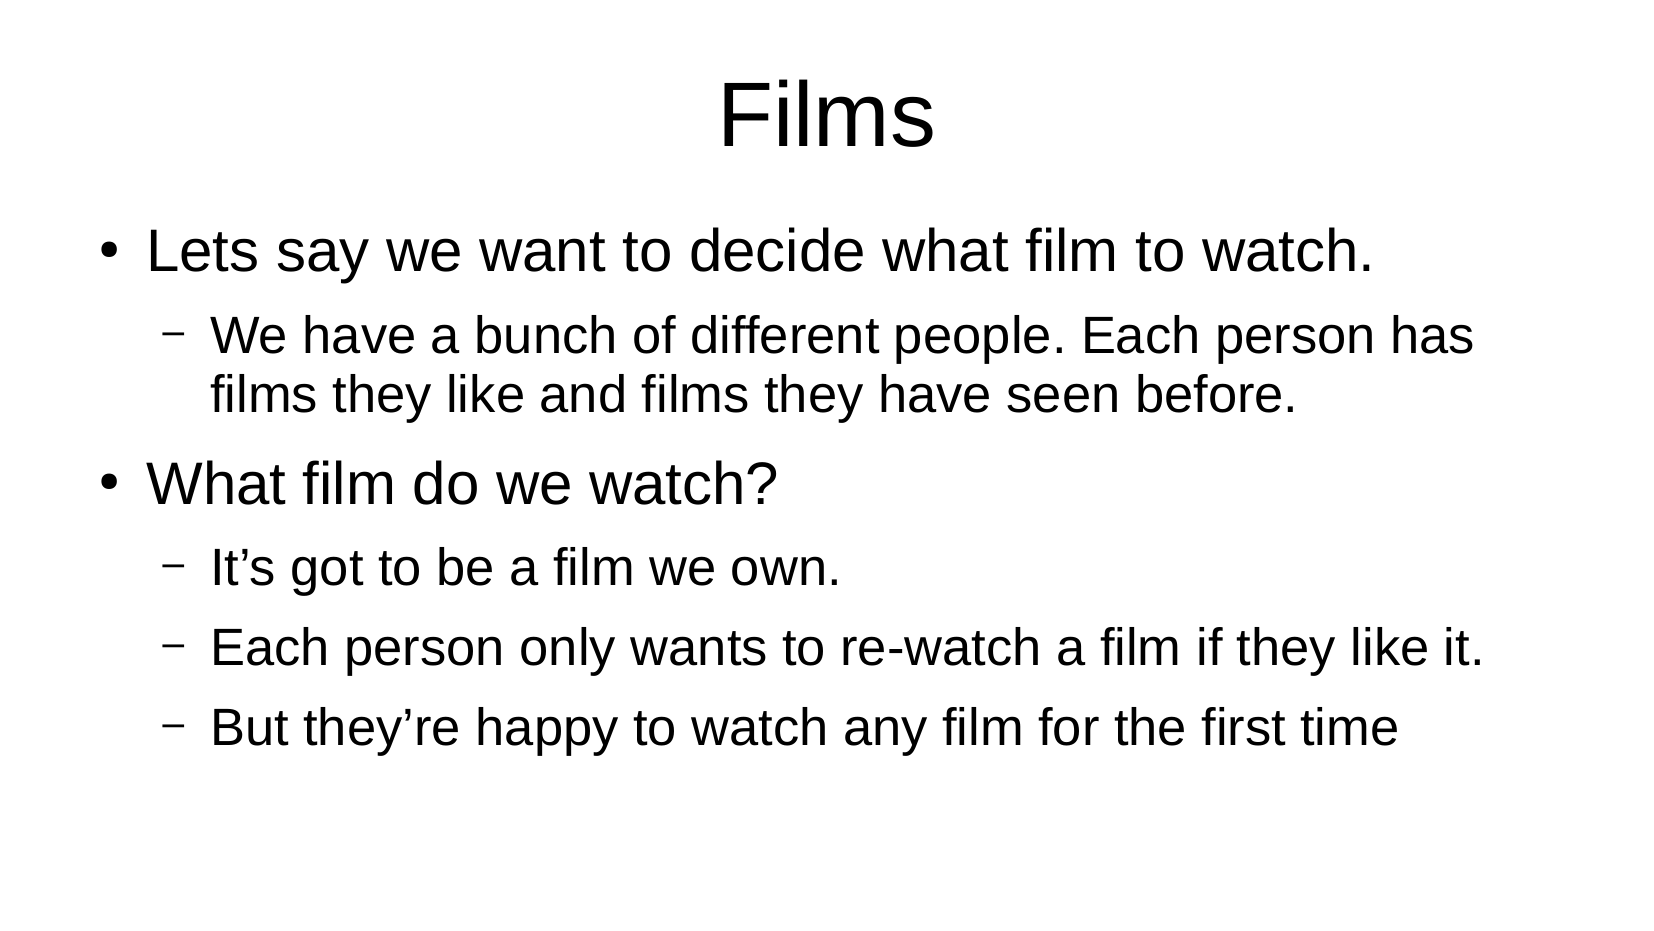

# Films
Lets say we want to decide what film to watch.
We have a bunch of different people. Each person has films they like and films they have seen before.
What film do we watch?
It’s got to be a film we own.
Each person only wants to re-watch a film if they like it.
But they’re happy to watch any film for the first time